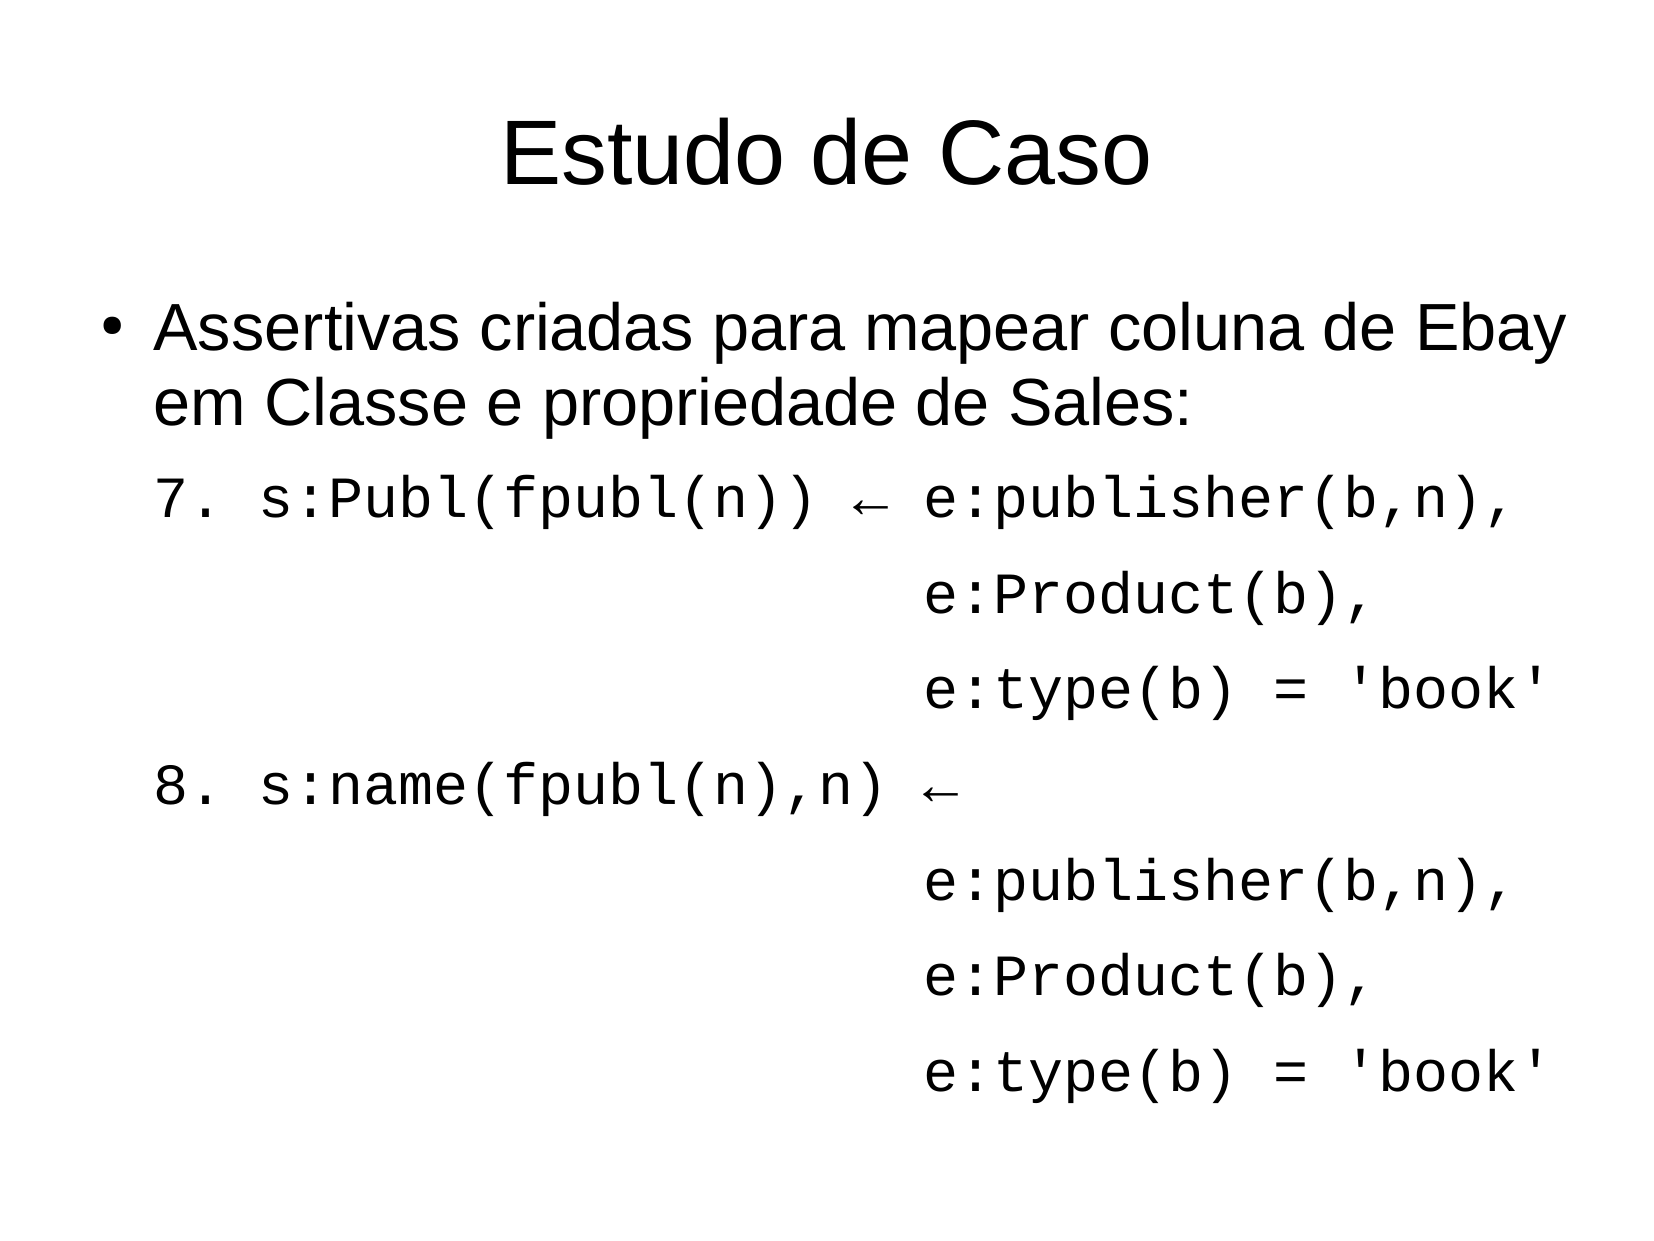

# Estudo de Caso
Assertivas criadas para mapear coluna de Ebay em Classe e propriedade de Sales:
7. s:Publ(fpubl(n)) ← e:publisher(b,n),
 e:Product(b),
 e:type(b) = 'book'
8. s:name(fpubl(n),n) ←
 e:publisher(b,n),
 e:Product(b),
 e:type(b) = 'book'